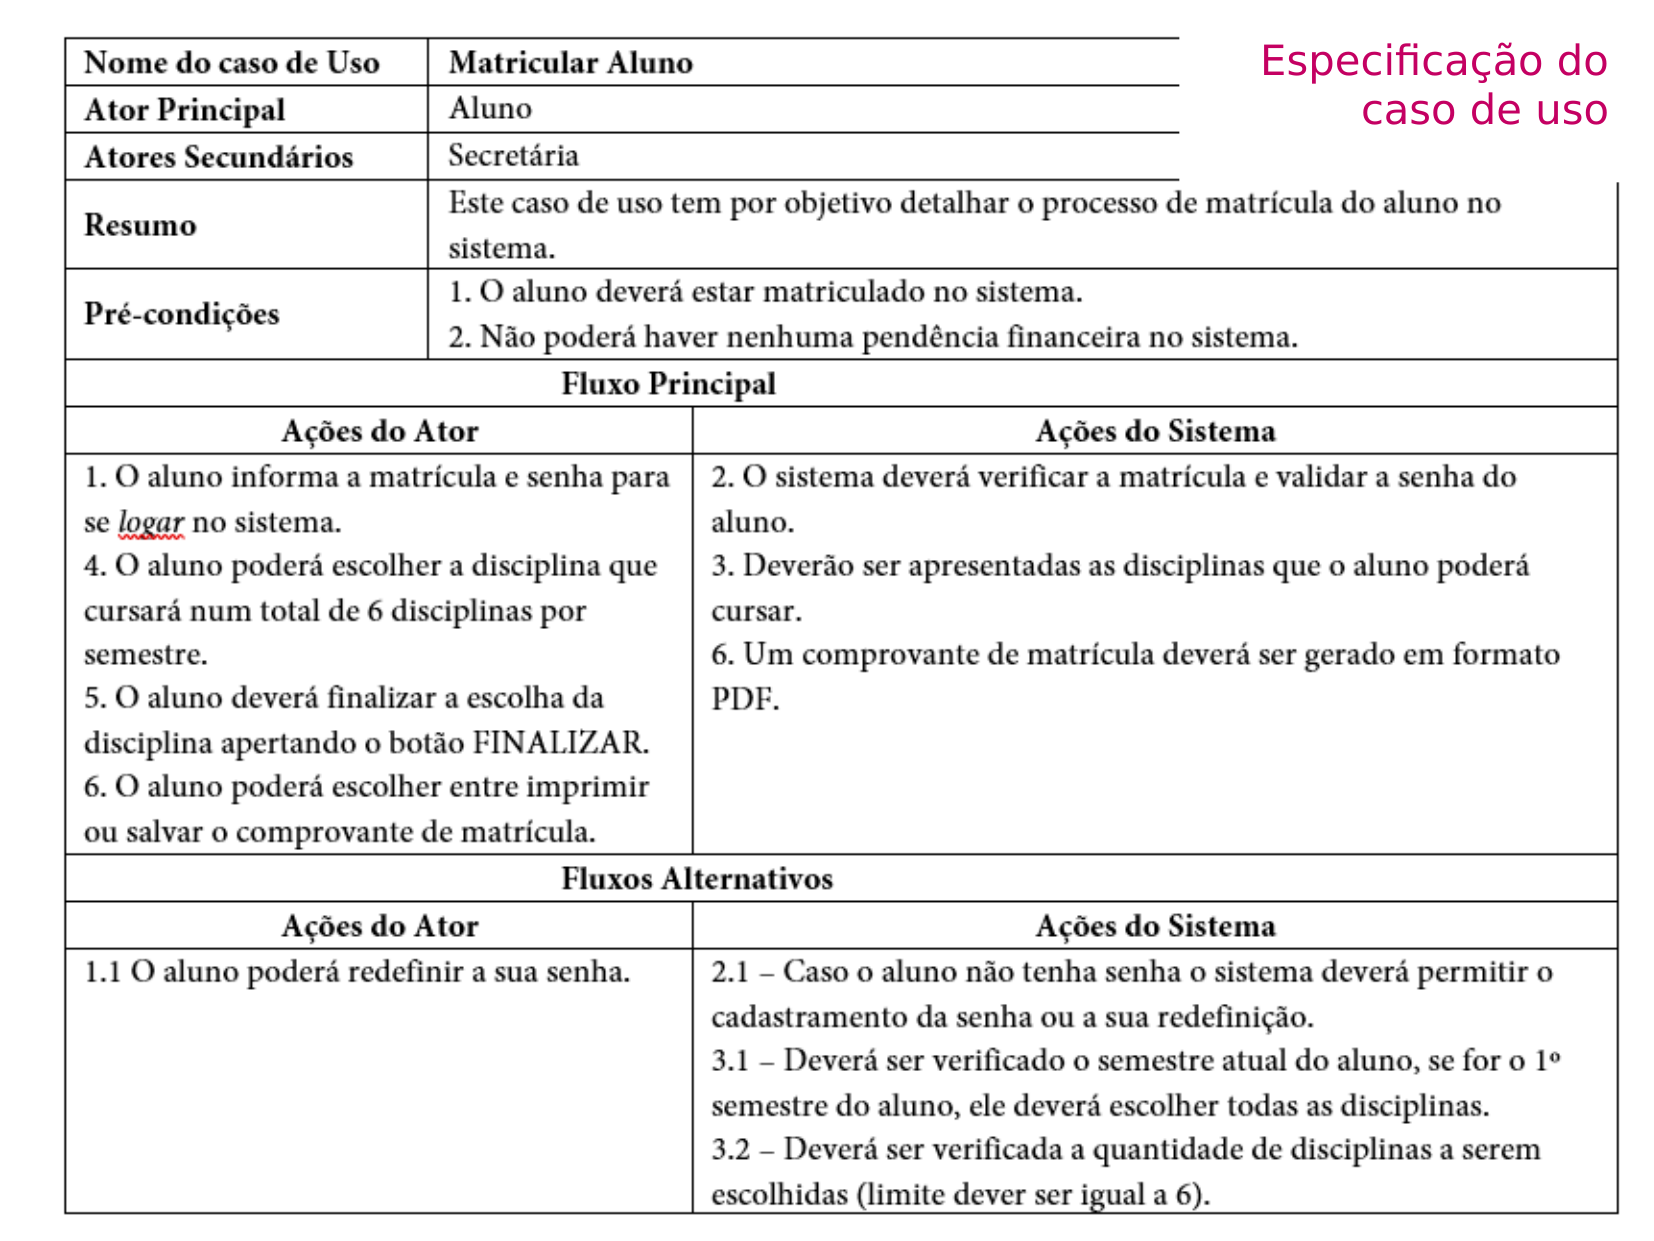

#
24
Especificação do caso de uso